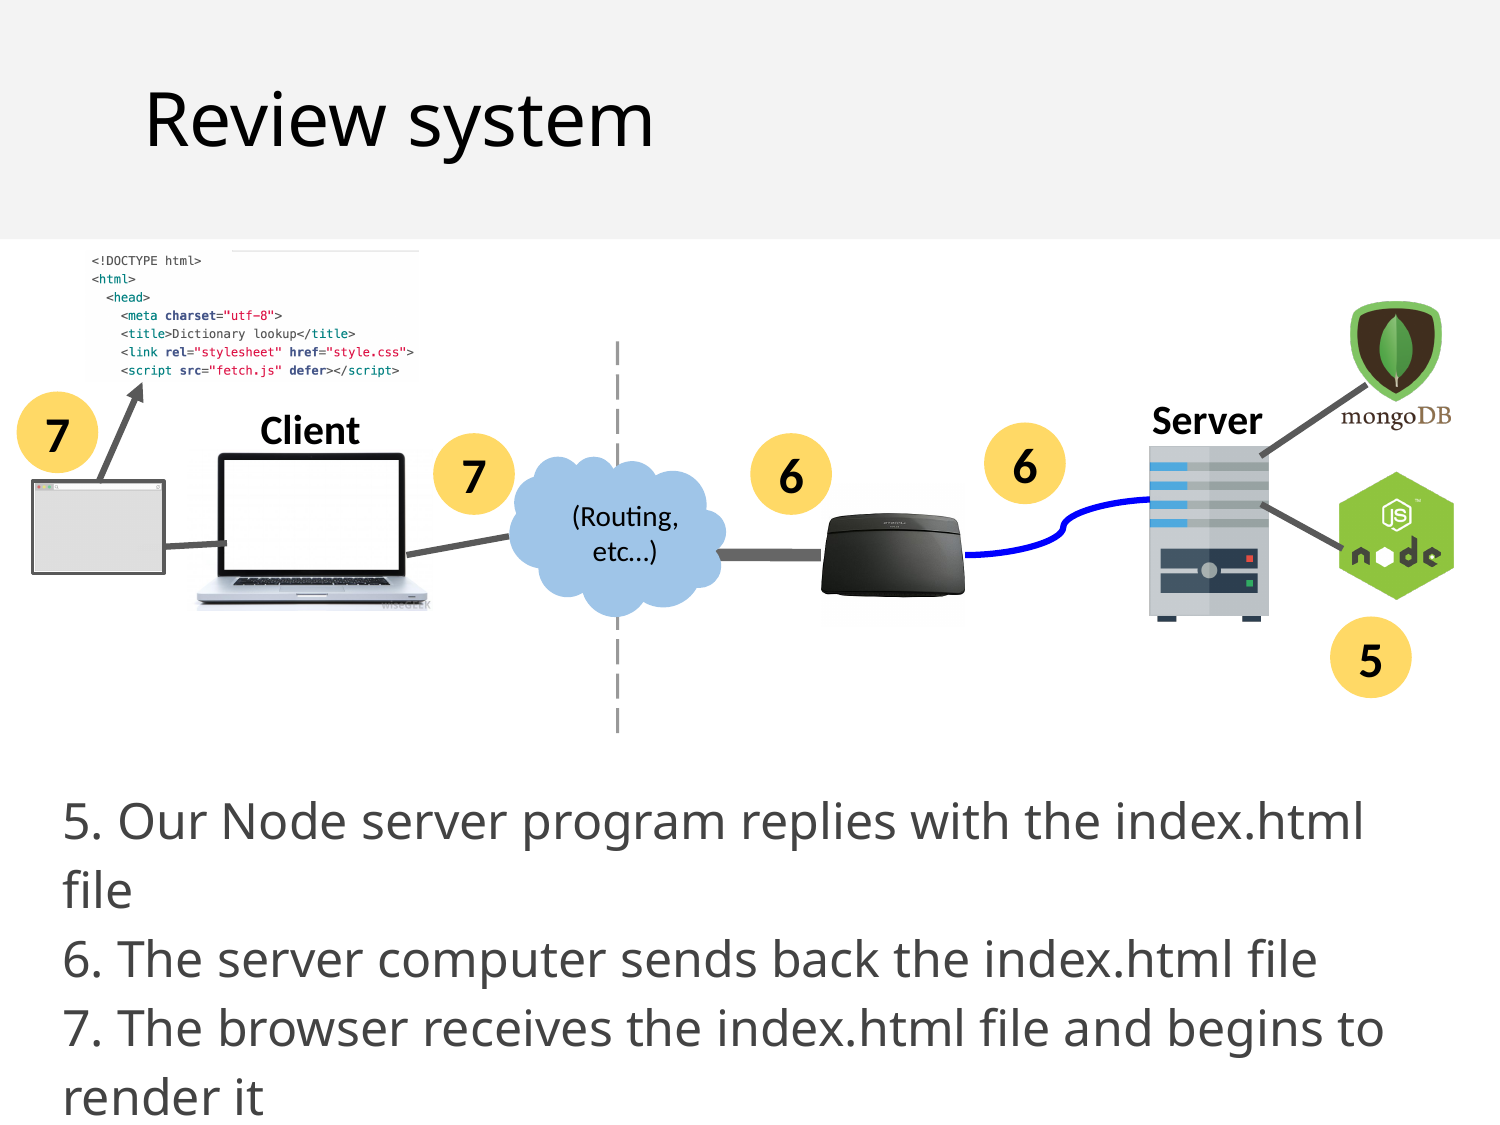

# Review system
Server
Client
7
6
7
6
(Routing, etc…)
5
5. Our Node server program replies with the index.html file
6. The server computer sends back the index.html file
7. The browser receives the index.html file and begins to render it